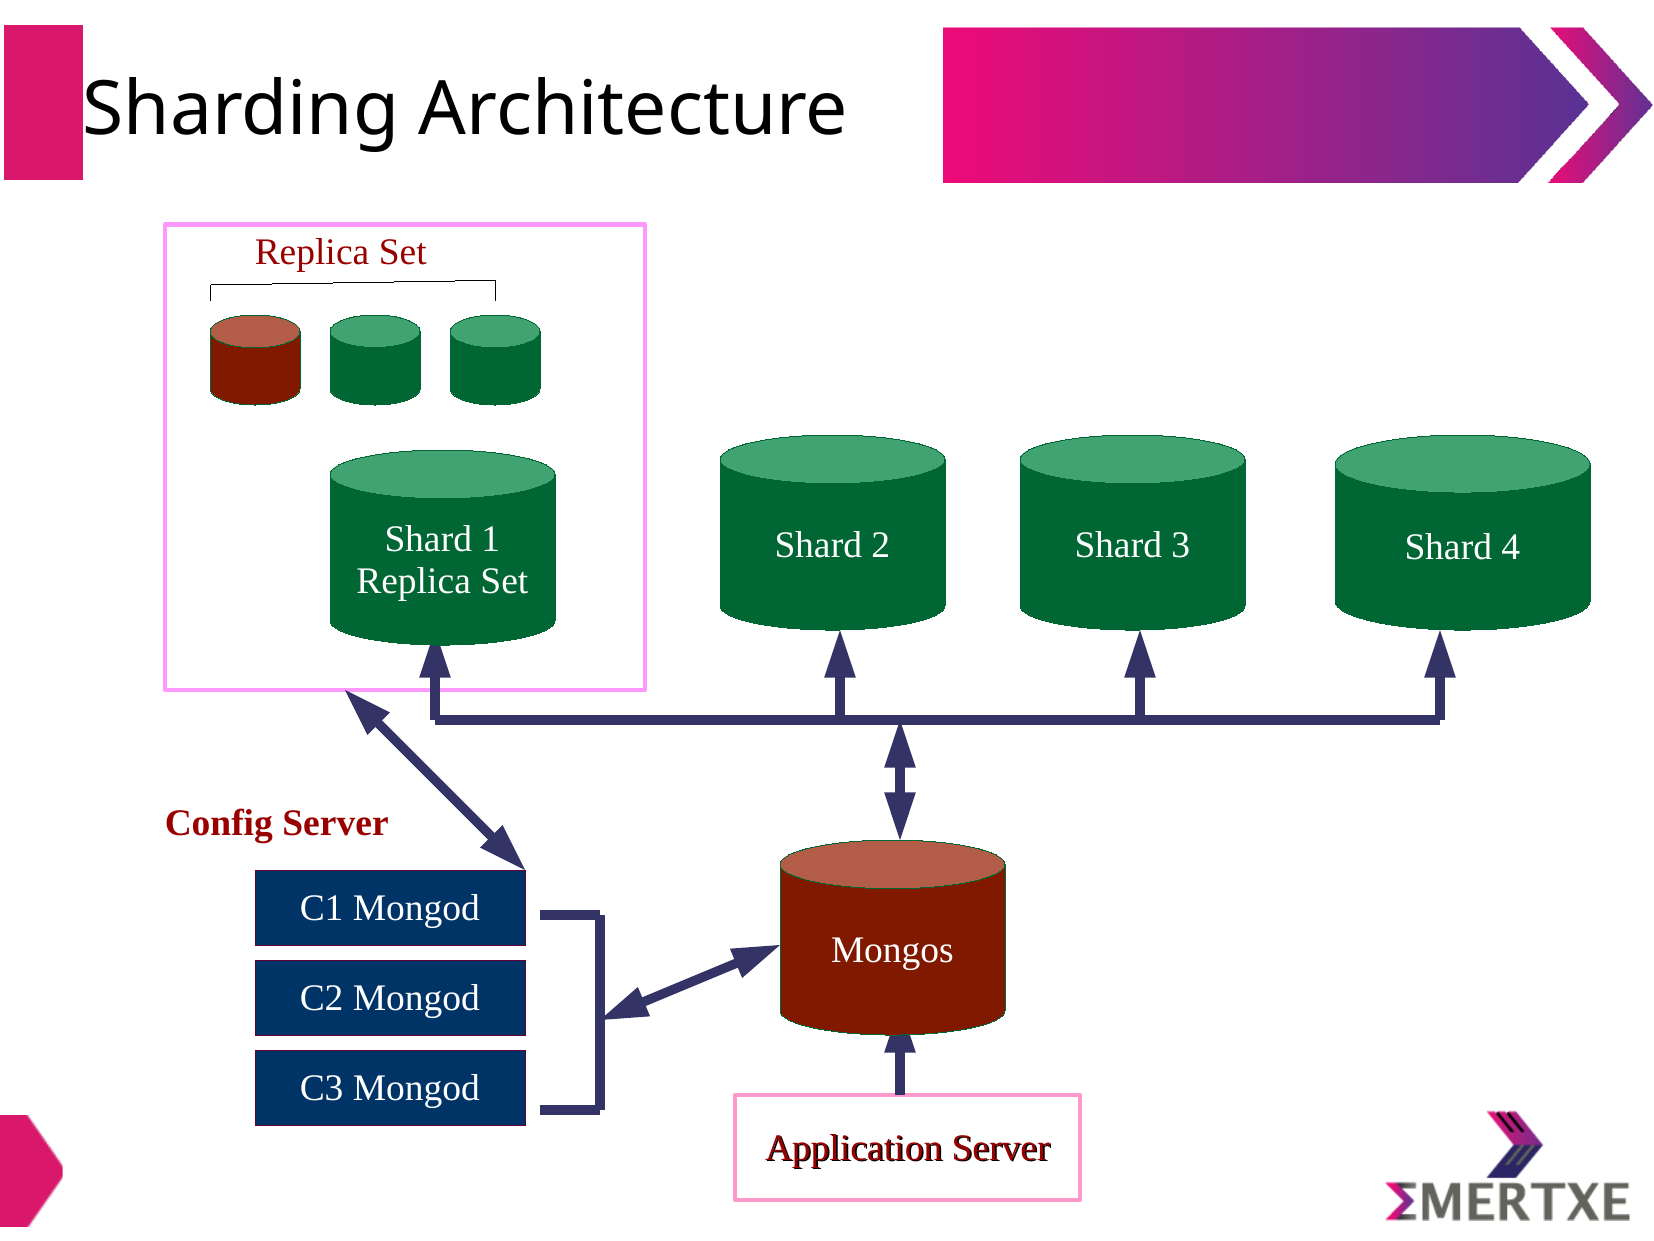

# Sharding Architecture
Replica Set
Shard 2
Shard 3
Shard 4
Shard 1
Replica Set
Config Server
Mongos
C1 Mongod
C2 Mongod
C3 Mongod
Application Server